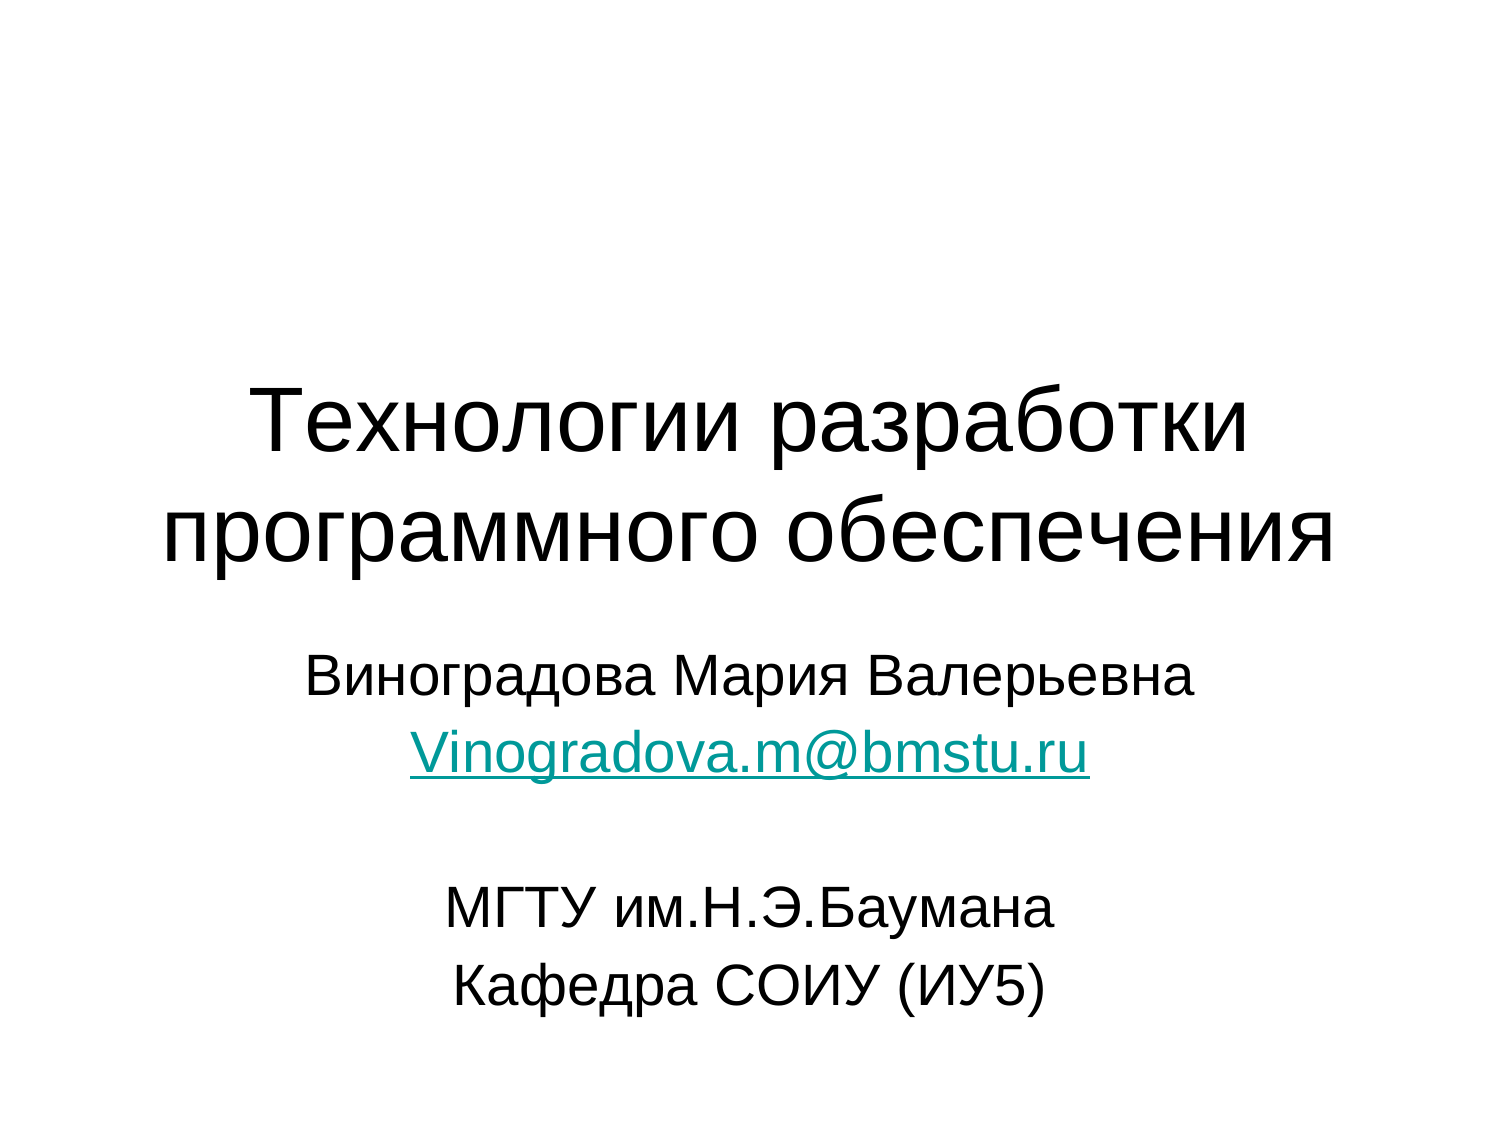

# Технологии разработки программного обеспечения
Виноградова Мария Валерьевна
Vinogradova.m@bmstu.ru
МГТУ им.Н.Э.Баумана
Кафедра СОИУ (ИУ5)